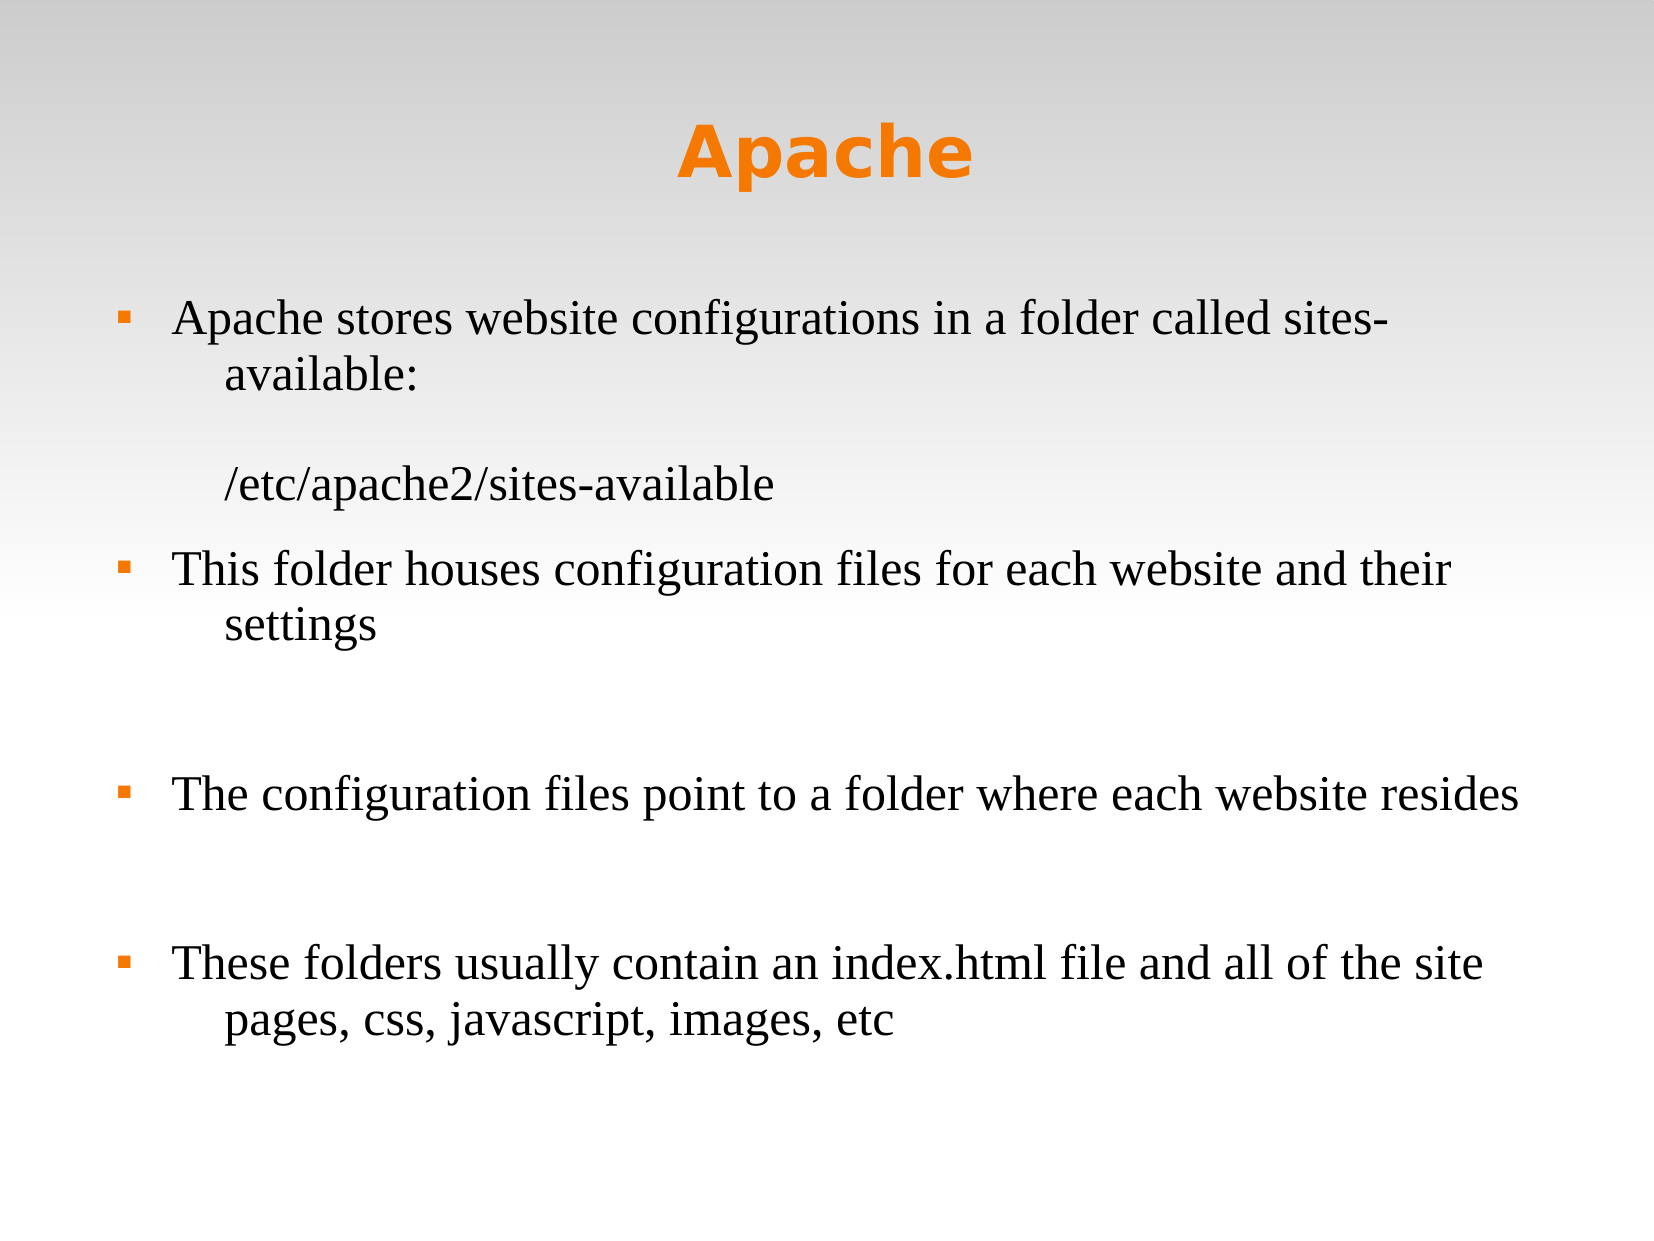

# Apache
Apache stores website configurations in a folder called sites-available:
/etc/apache2/sites-available
This folder houses configuration files for each website and their settings
The configuration files point to a folder where each website resides
These folders usually contain an index.html file and all of the site pages, css, javascript, images, etc